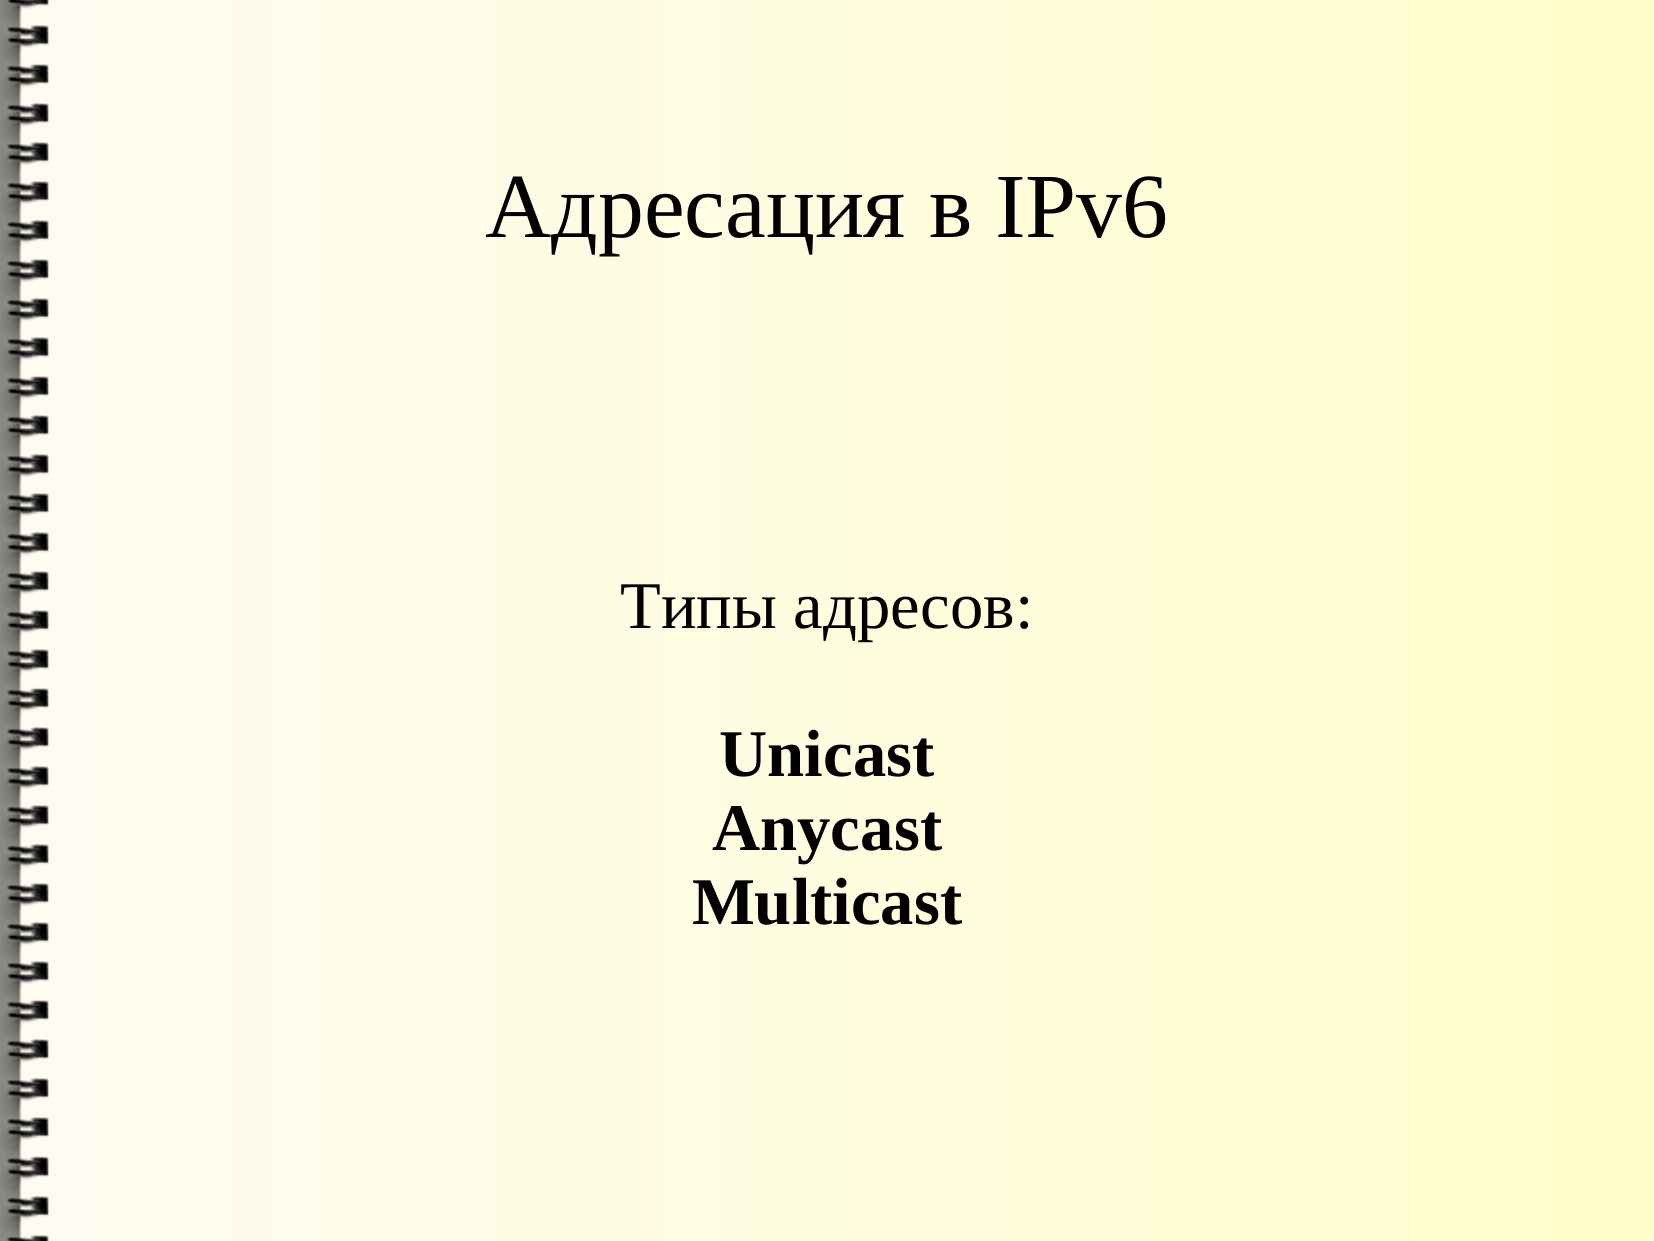

# Адресация в IPv6
Типы адресов:
Unicast
Anycast
Multicast